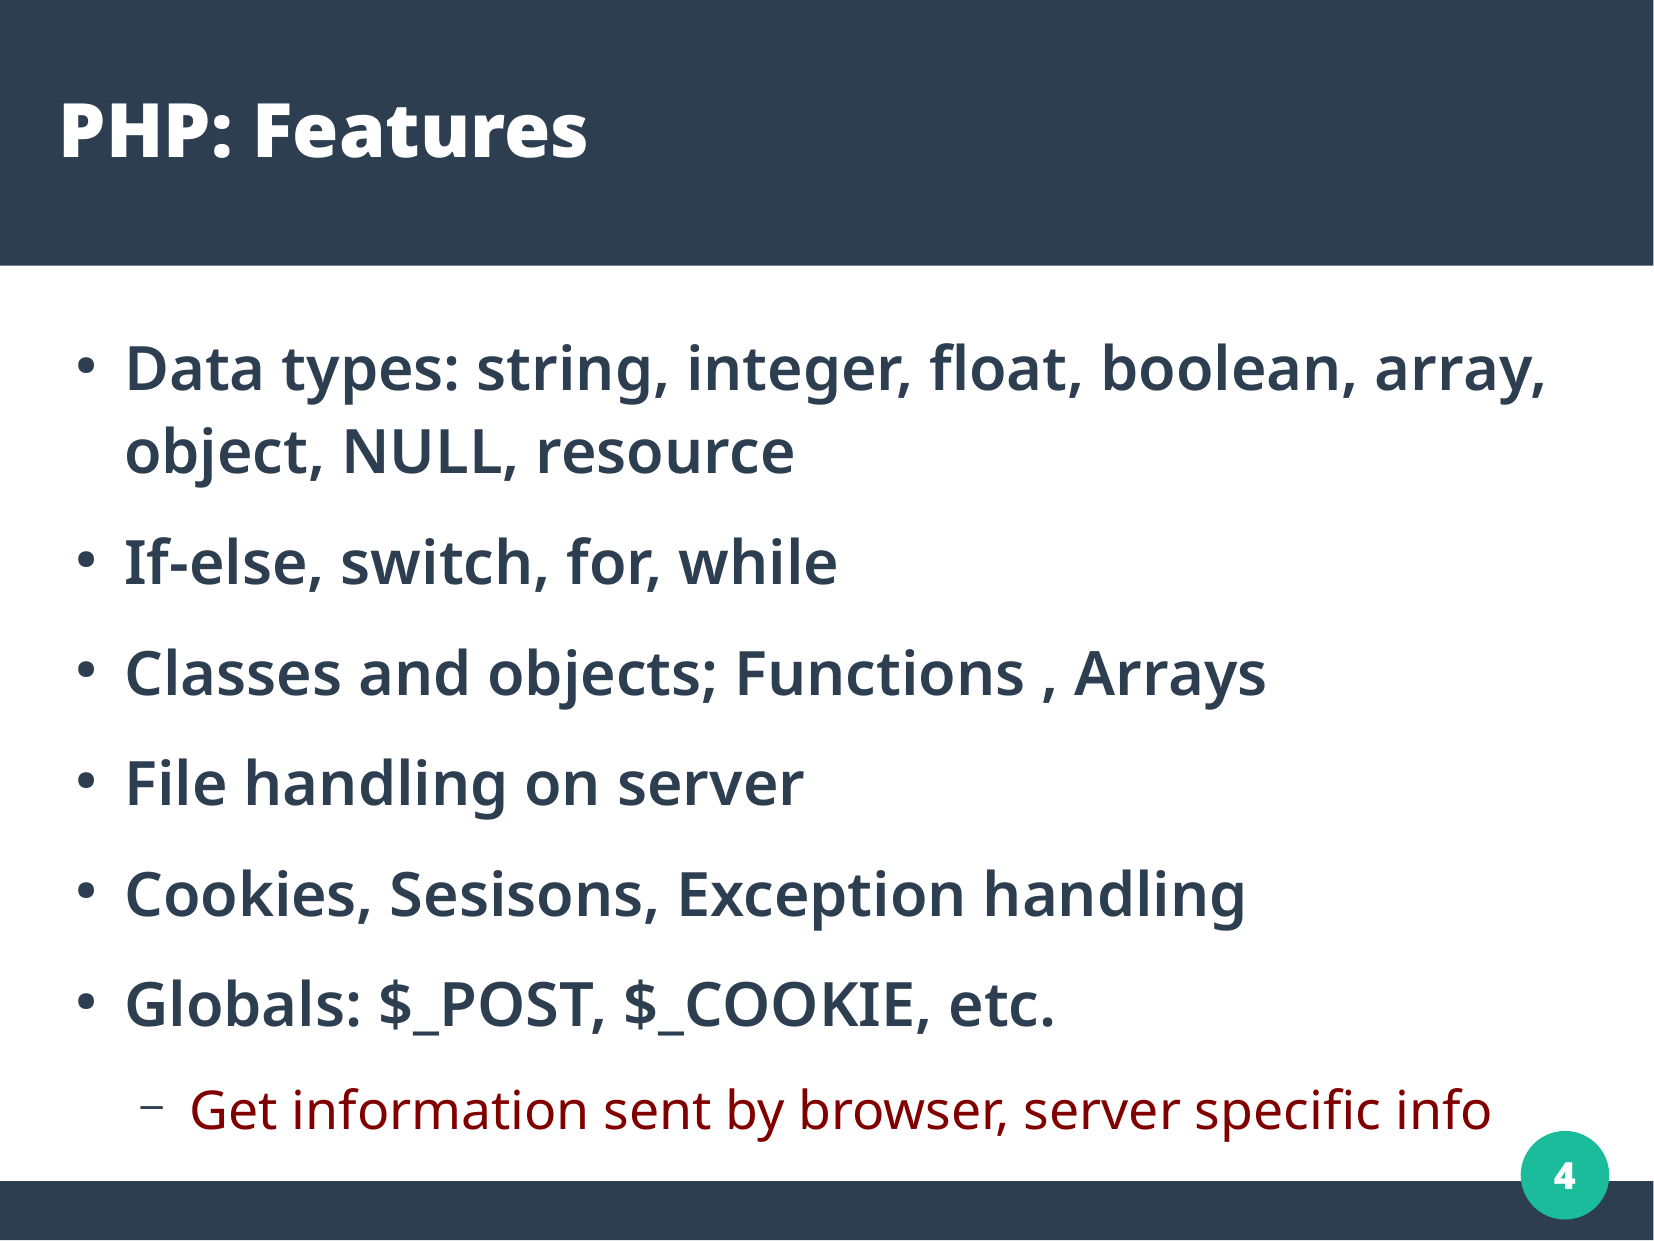

# PHP: Features
Data types: string, integer, float, boolean, array, object, NULL, resource
If-else, switch, for, while
Classes and objects; Functions , Arrays
File handling on server
Cookies, Sesisons, Exception handling
Globals: $_POST, $_COOKIE, etc.
Get information sent by browser, server specific info
4